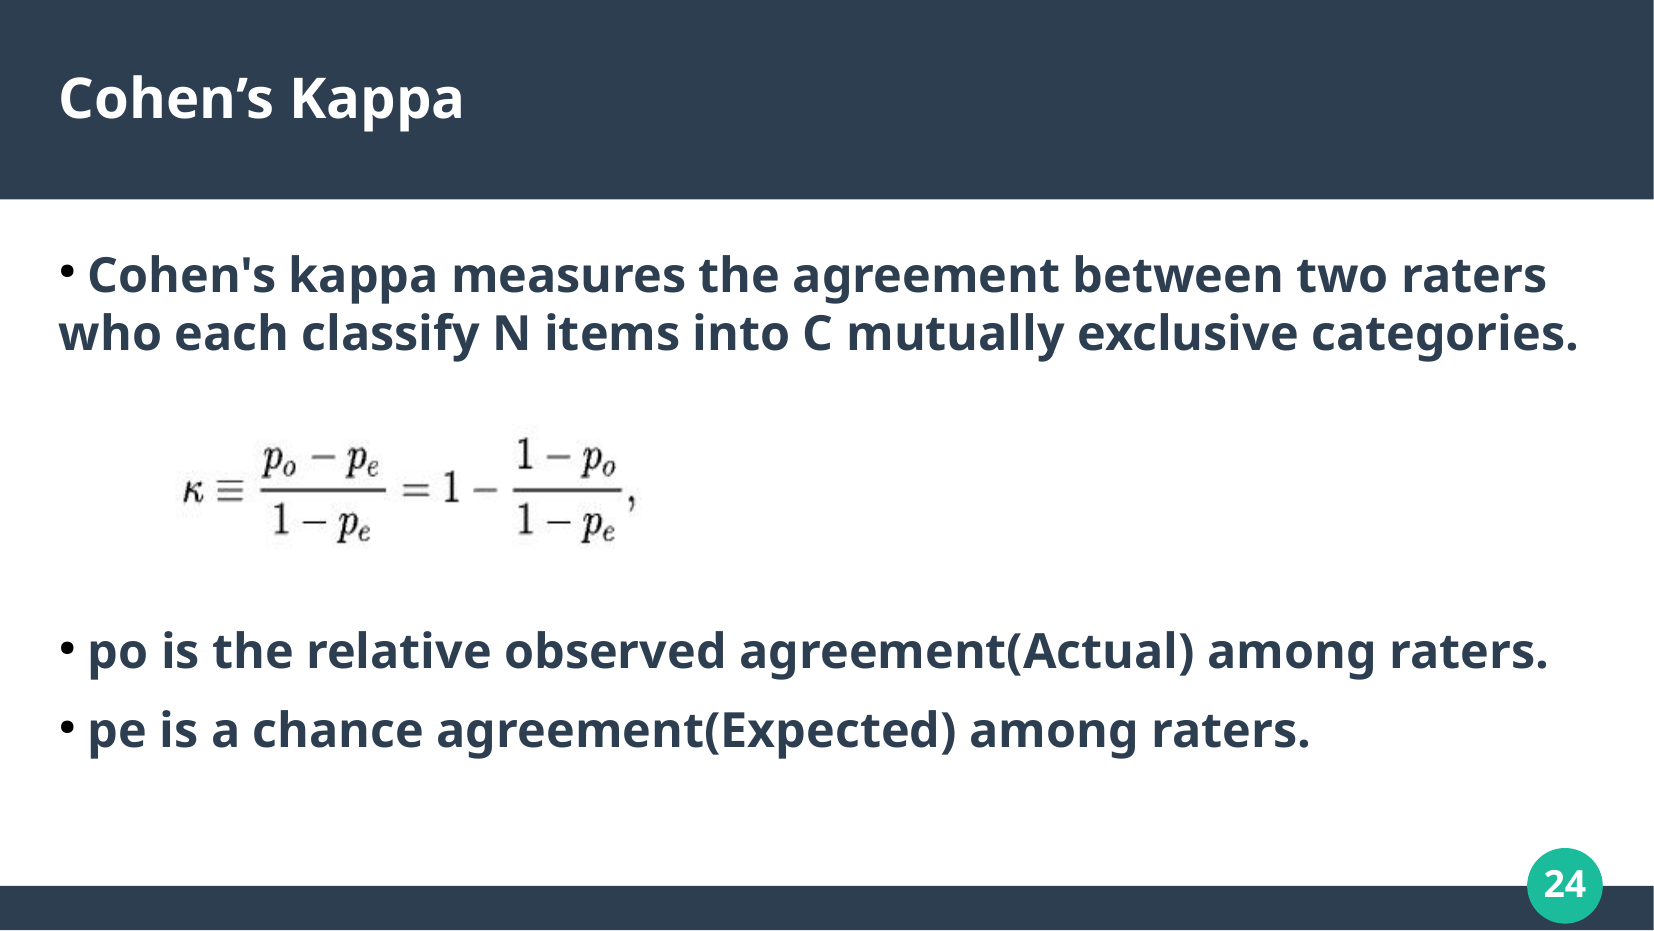

# Cohen’s Kappa
 Cohen's kappa measures the agreement between two raters who each classify N items into C mutually exclusive categories.
 po is the relative observed agreement(Actual) among raters.
 pe is a chance agreement(Expected) among raters.